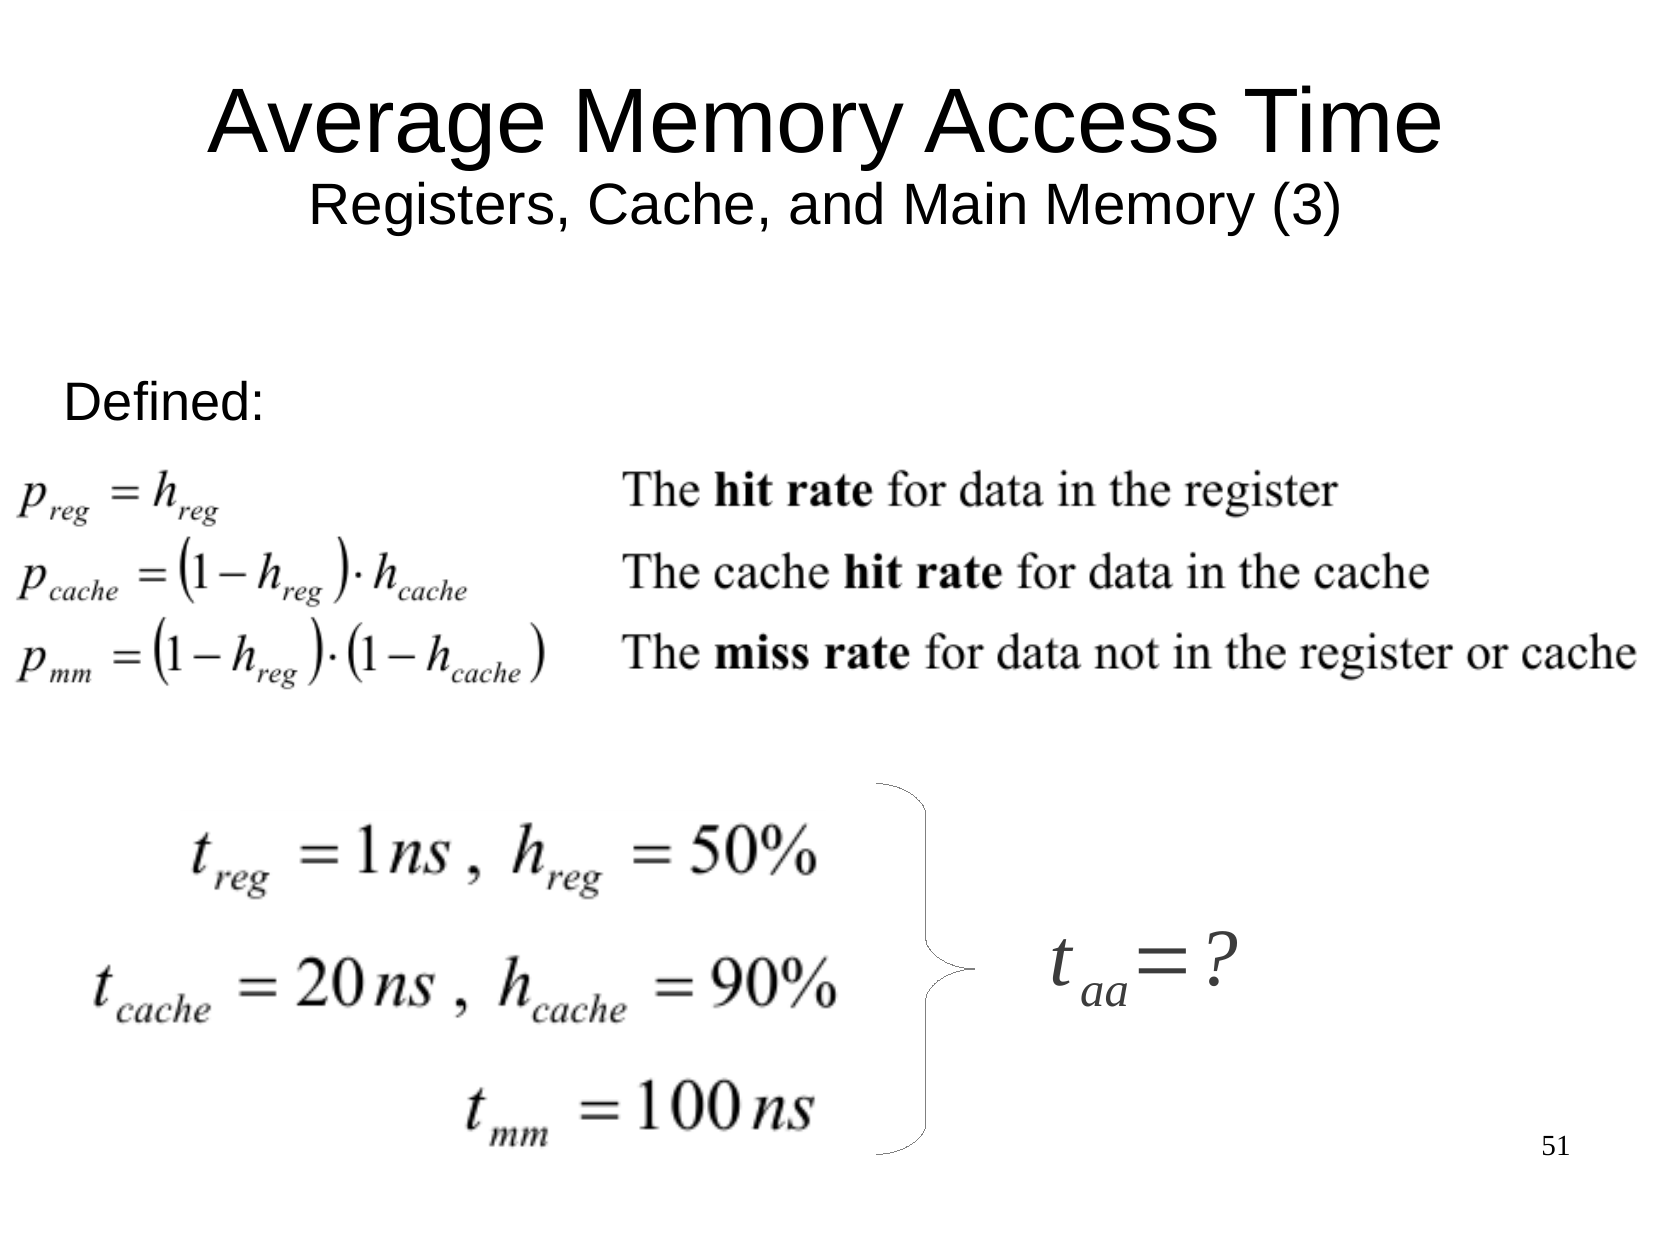

# Average Memory Access Time Registers, Cache, and Main Memory (3)
Defined:
51